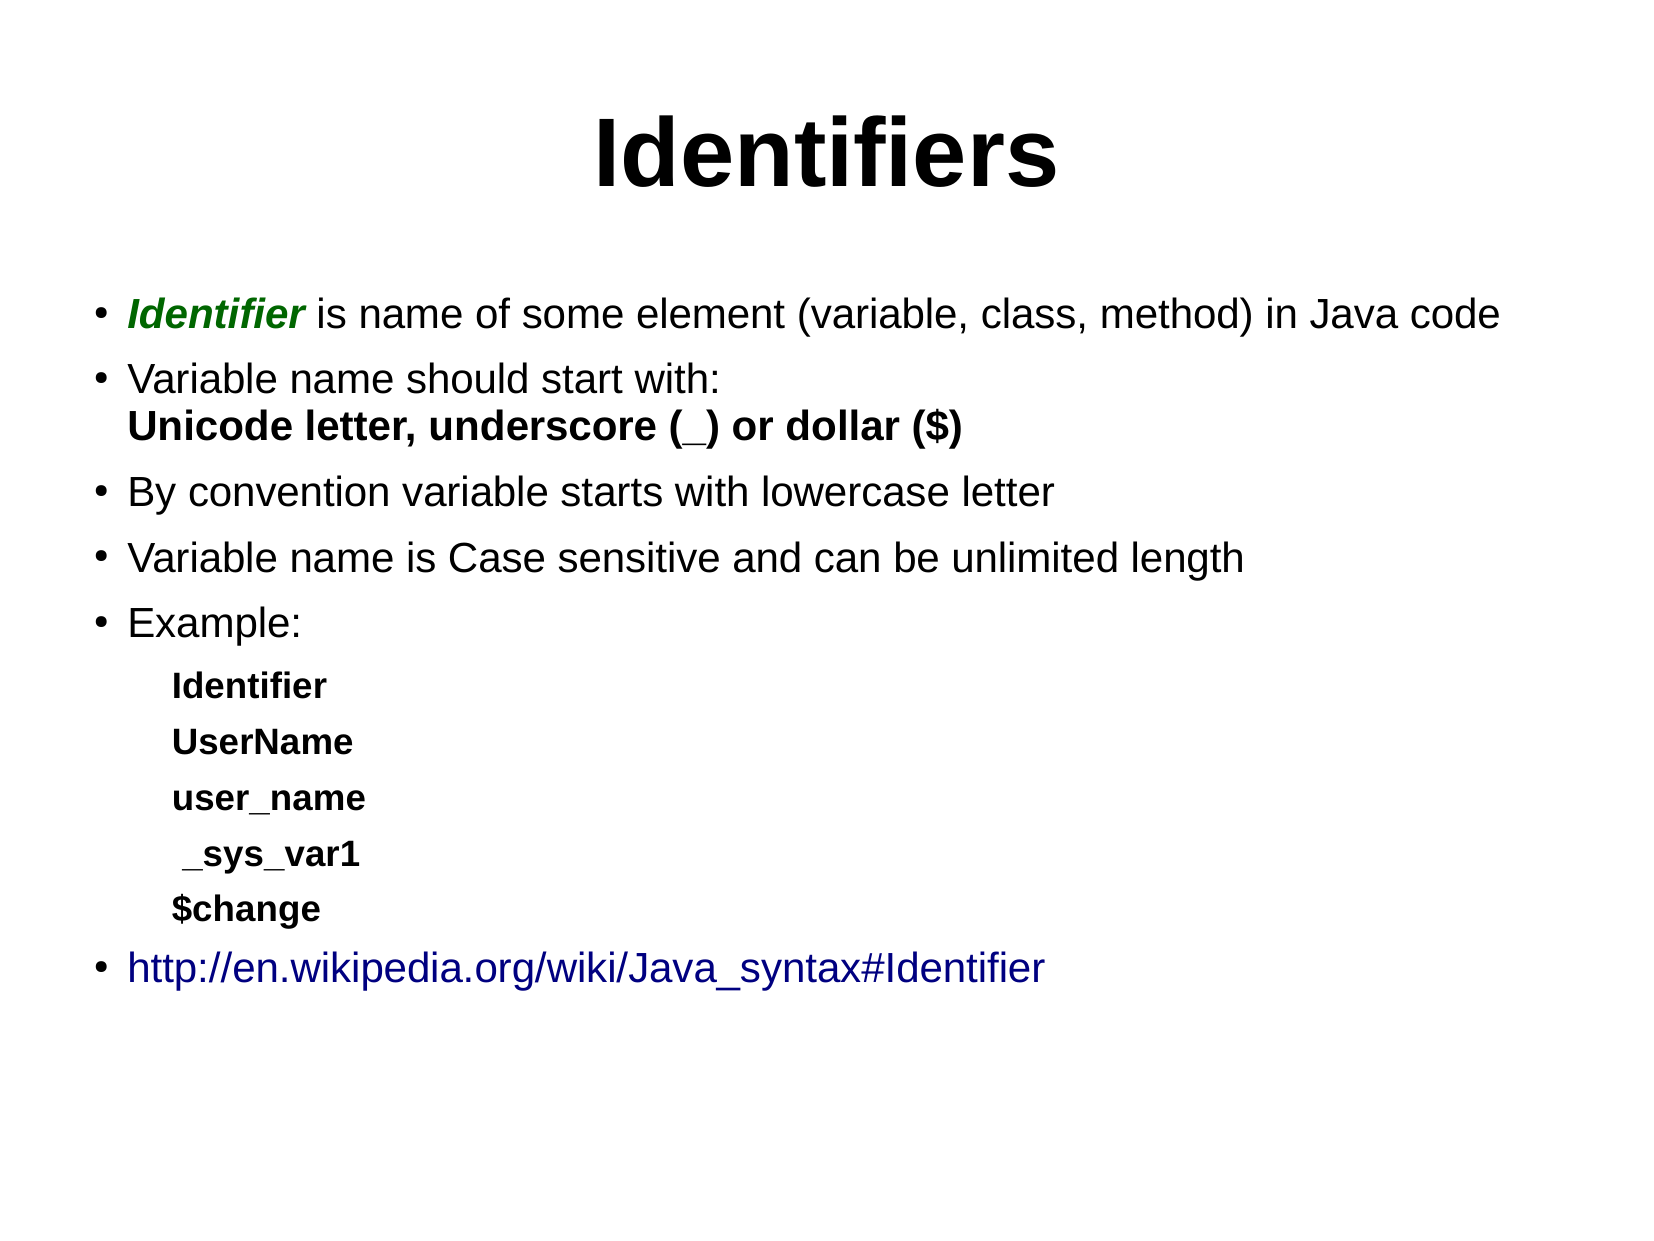

# Identifiers
Identifier is name of some element (variable, class, method) in Java code
Variable name should start with:
Unicode letter, underscore (_) or dollar ($)
By convention variable starts with lowercase letter
Variable name is Case sensitive and can be unlimited length
Example:
Identifier
UserName
user_name
 _sys_var1
$change
http://en.wikipedia.org/wiki/Java_syntax#Identifier